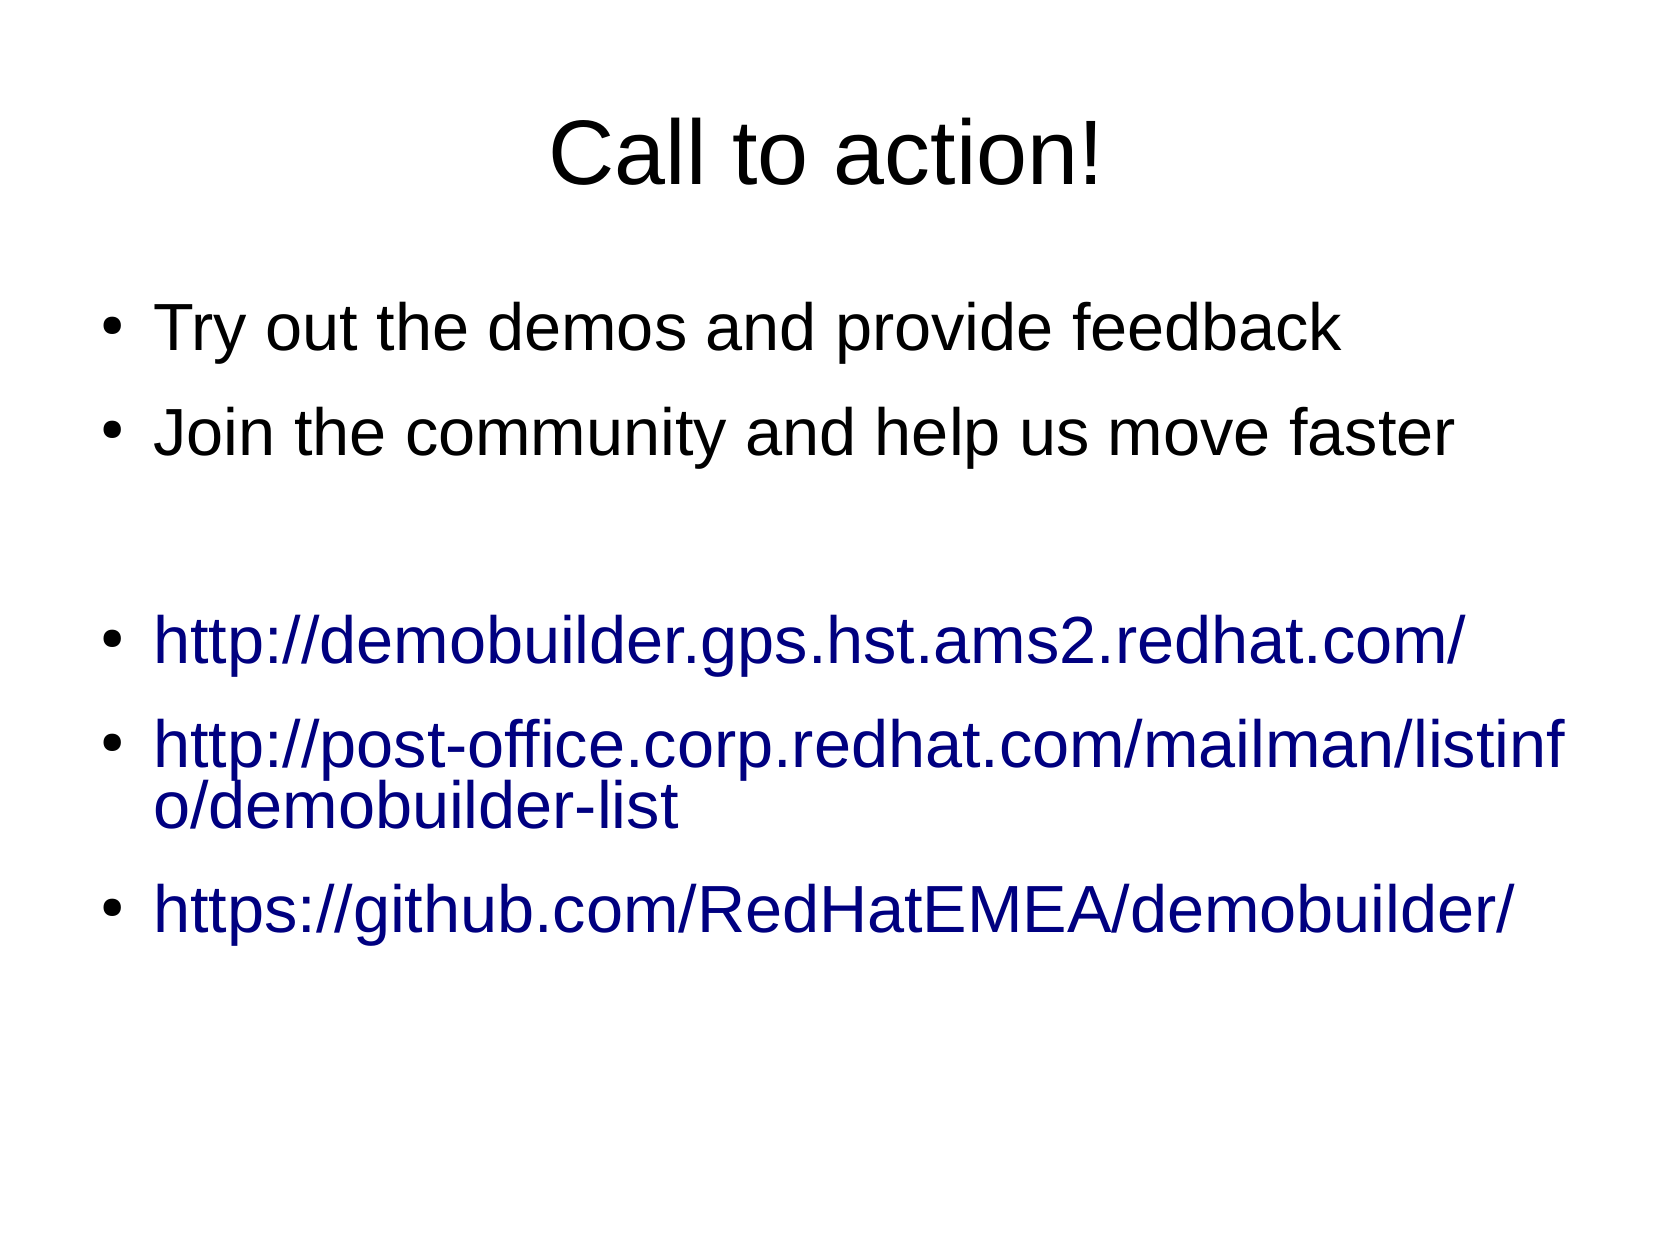

# Call to action!
Try out the demos and provide feedback
Join the community and help us move faster
http://demobuilder.gps.hst.ams2.redhat.com/
http://post-office.corp.redhat.com/mailman/listinfo/demobuilder-list
https://github.com/RedHatEMEA/demobuilder/